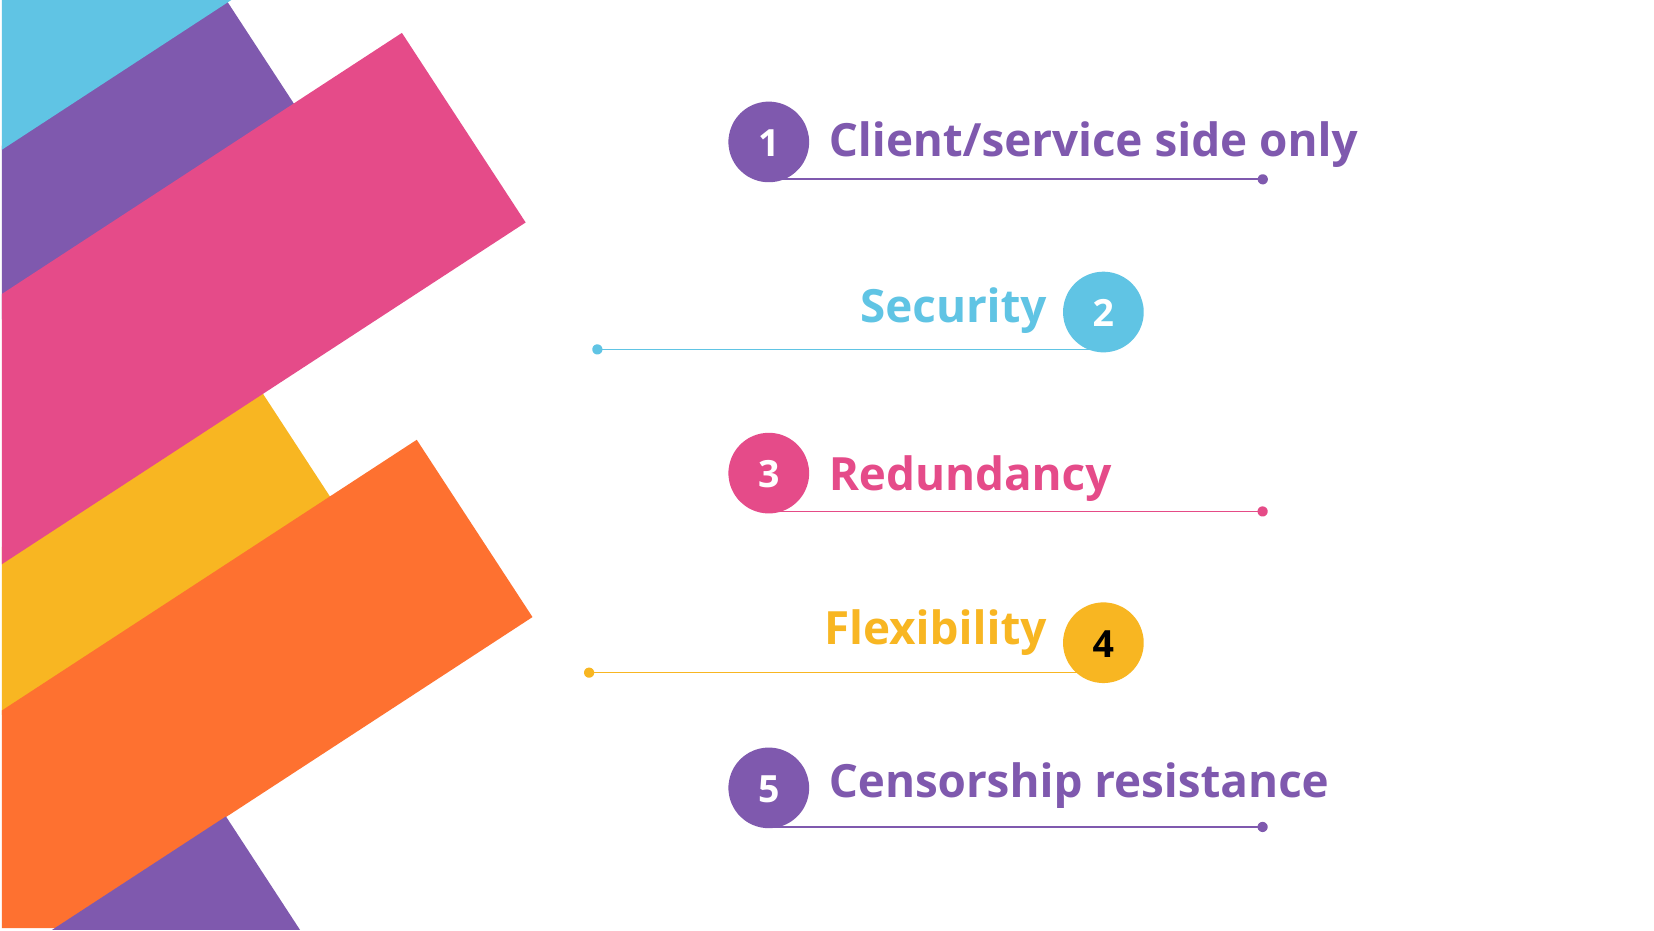

# Client/service side only
1
Security
2
Redundancy
3
Flexibility
4
Censorship resistance
5